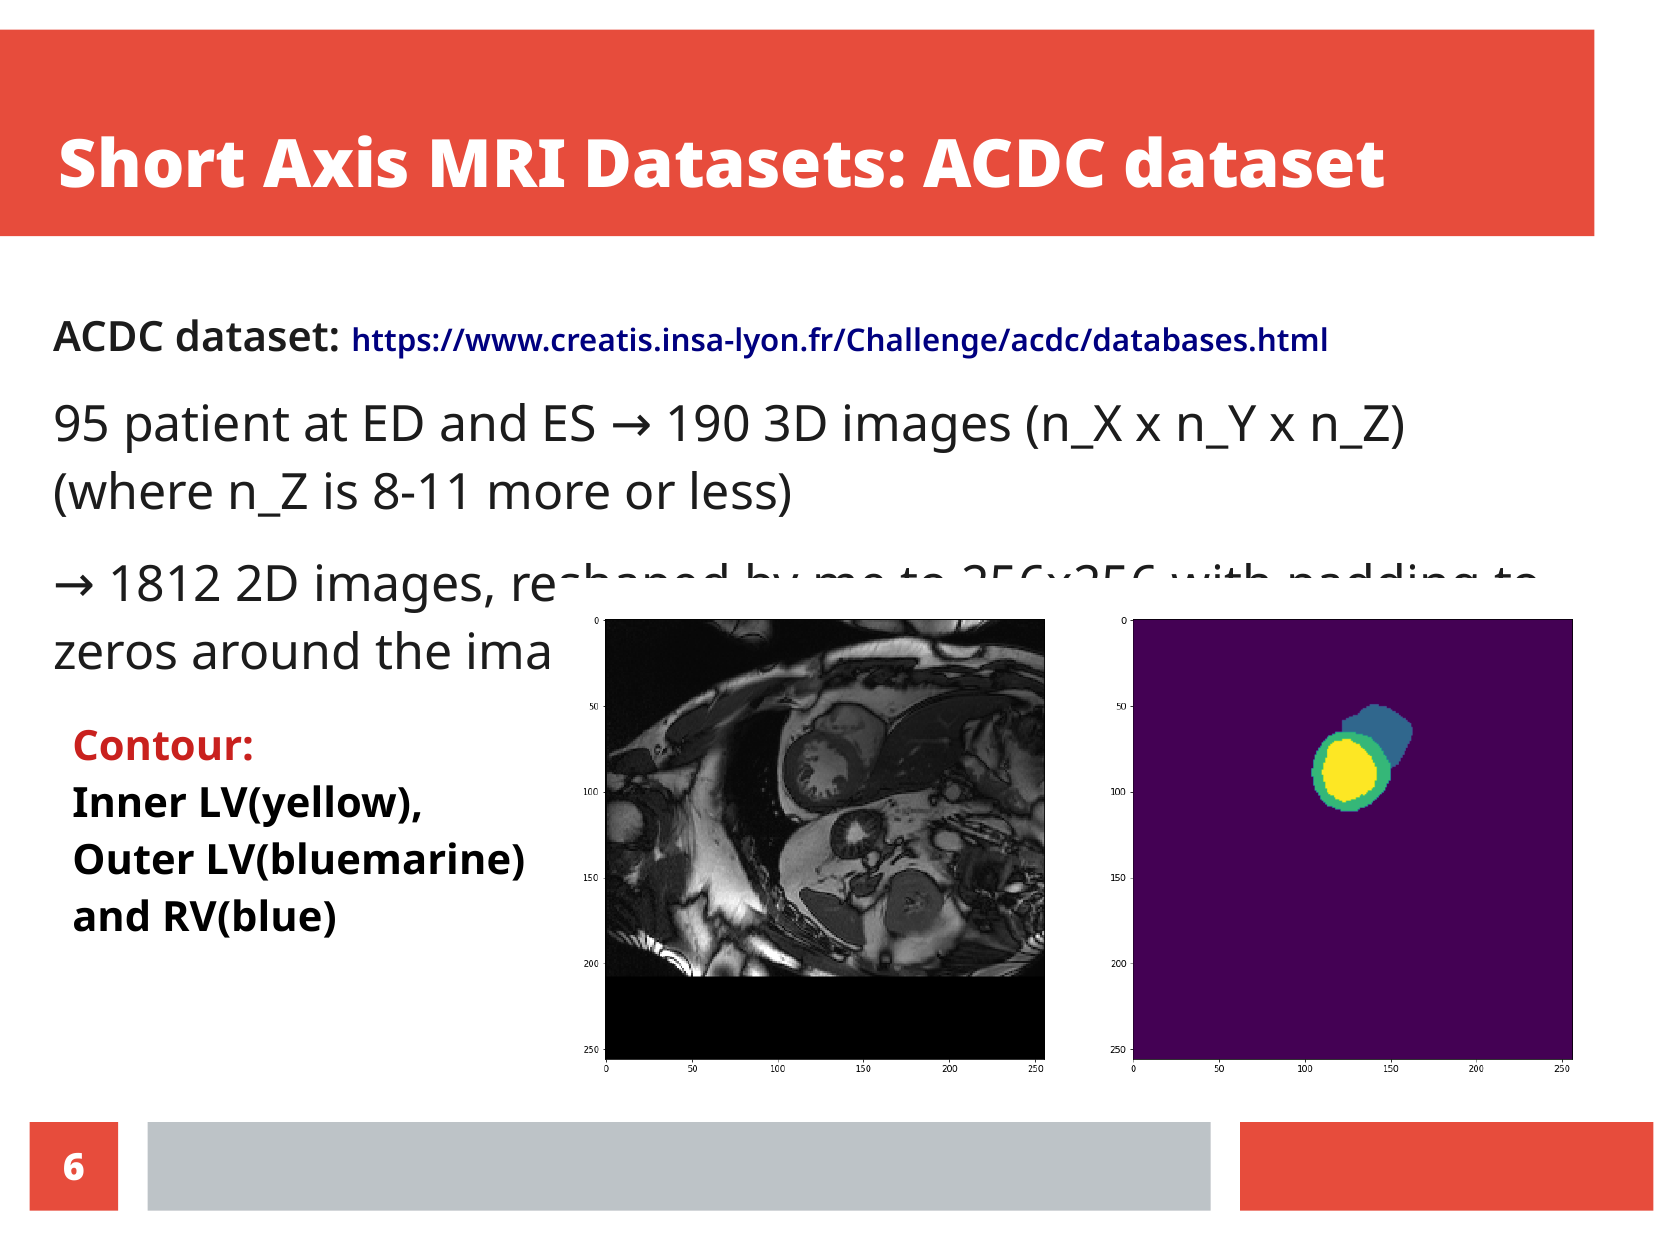

# Short Axis MRI Datasets: ACDC dataset
ACDC dataset: https://www.creatis.insa-lyon.fr/Challenge/acdc/databases.html
95 patient at ED and ES → 190 3D images (n_X x n_Y x n_Z) (where n_Z is 8-11 more or less)
→ 1812 2D images, reshaped by me to 256x256 with padding to zeros around the images
Contour:
Inner LV(yellow),
Outer LV(bluemarine)
and RV(blue)
6